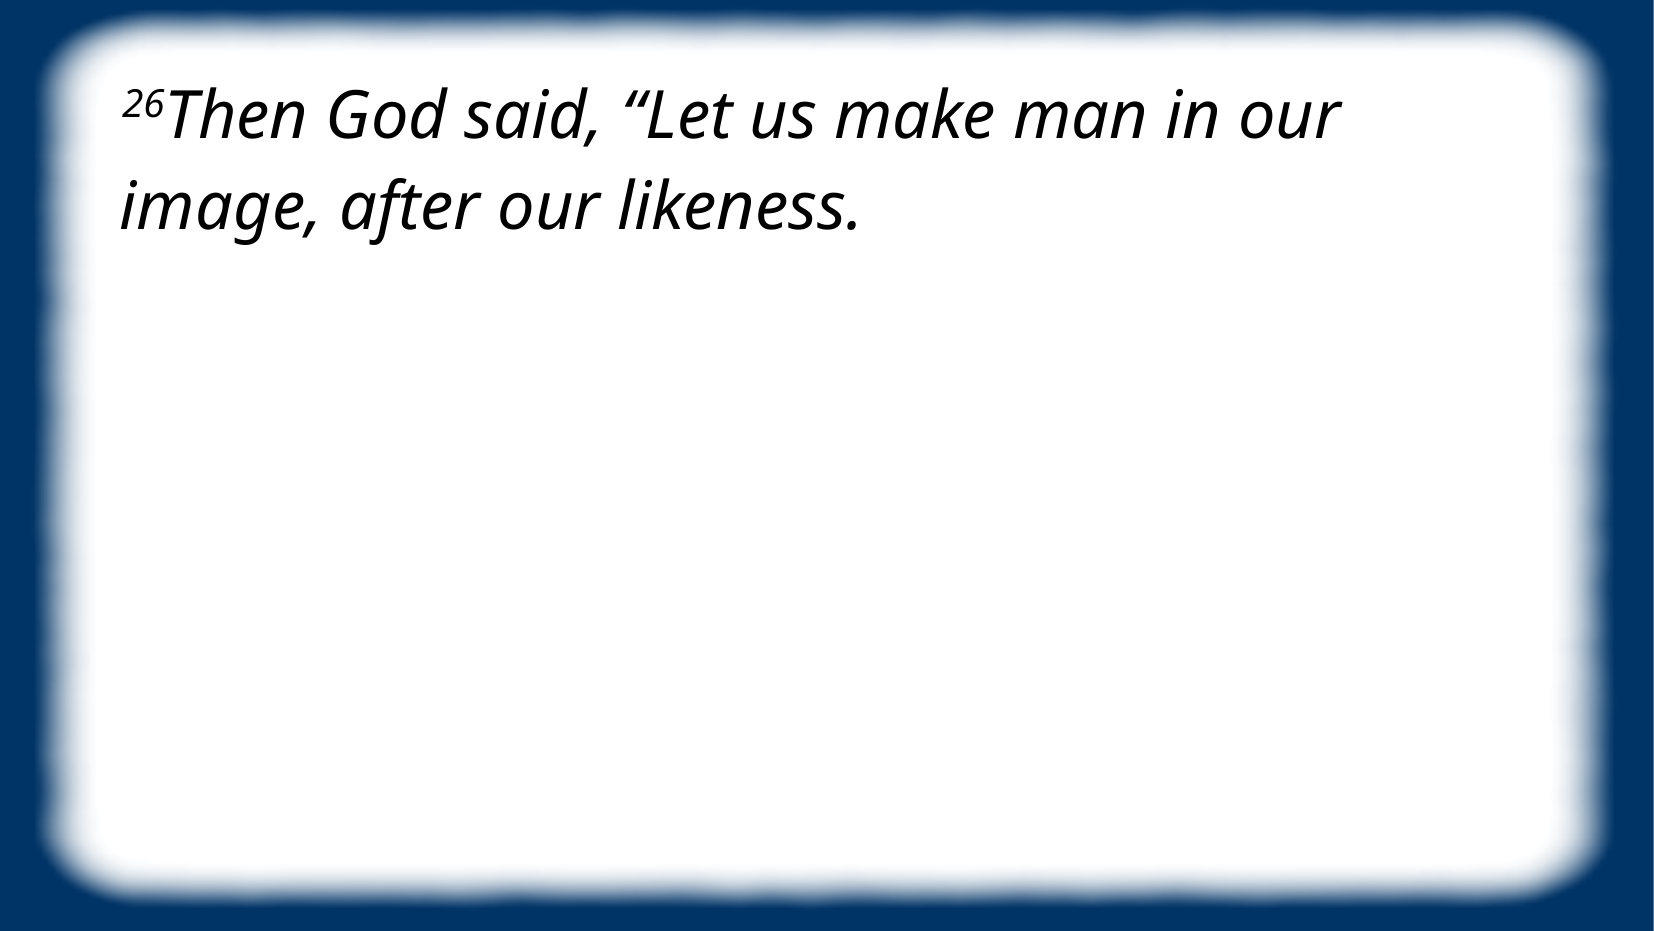

26Then God said, “Let us make man in our image, after our likeness.